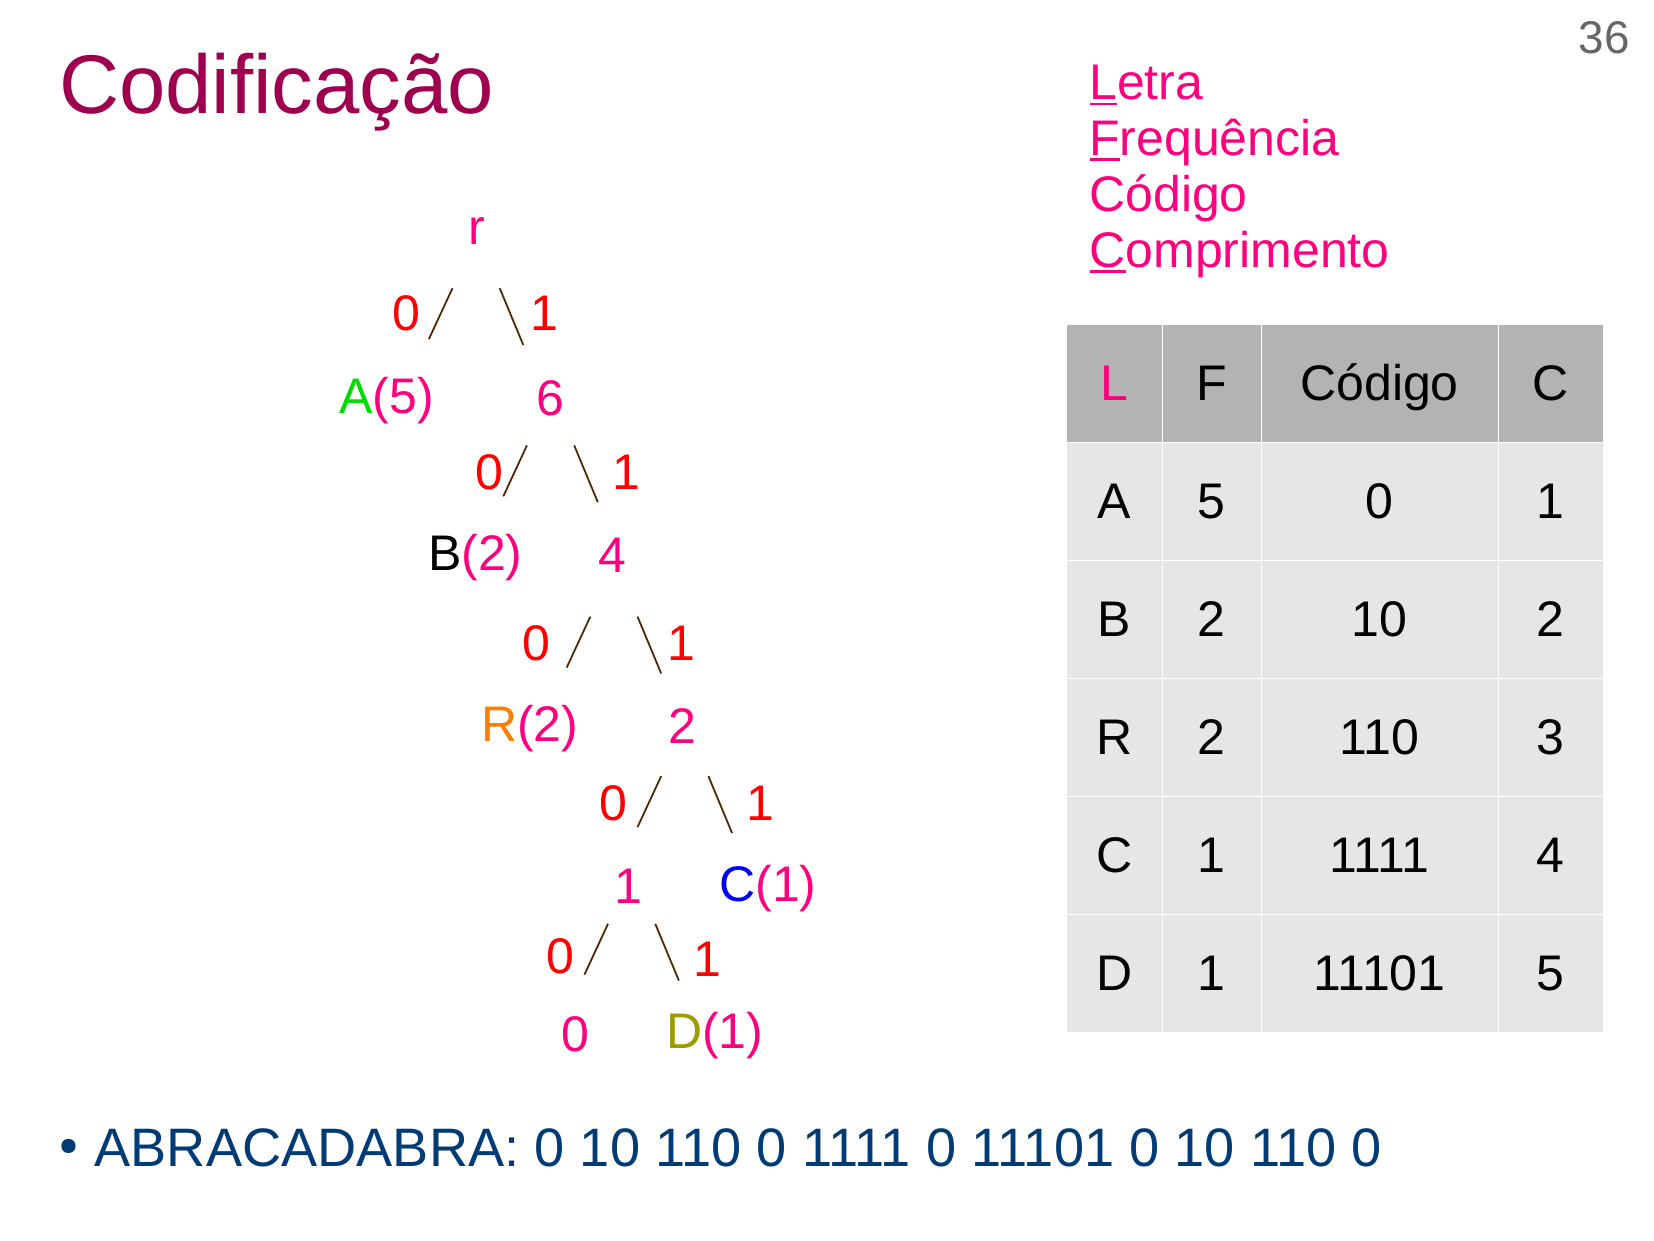

36
Codificação
Letra
Frequência
Código
Comprimento
r
# ABRACADABRA: 0 10 110 0 1111 0 11101 0 10 110 0
0
1
| L | F | Código | C |
| --- | --- | --- | --- |
| A | 5 | 0 | 1 |
| B | 2 | 10 | 2 |
| R | 2 | 110 | 3 |
| C | 1 | 1111 | 4 |
| D | 1 | 11101 | 5 |
A(5)
6
0
1
B(2)
4
0
1
R(2)
2
0
1
C(1)
1
0
1
D(1)
0